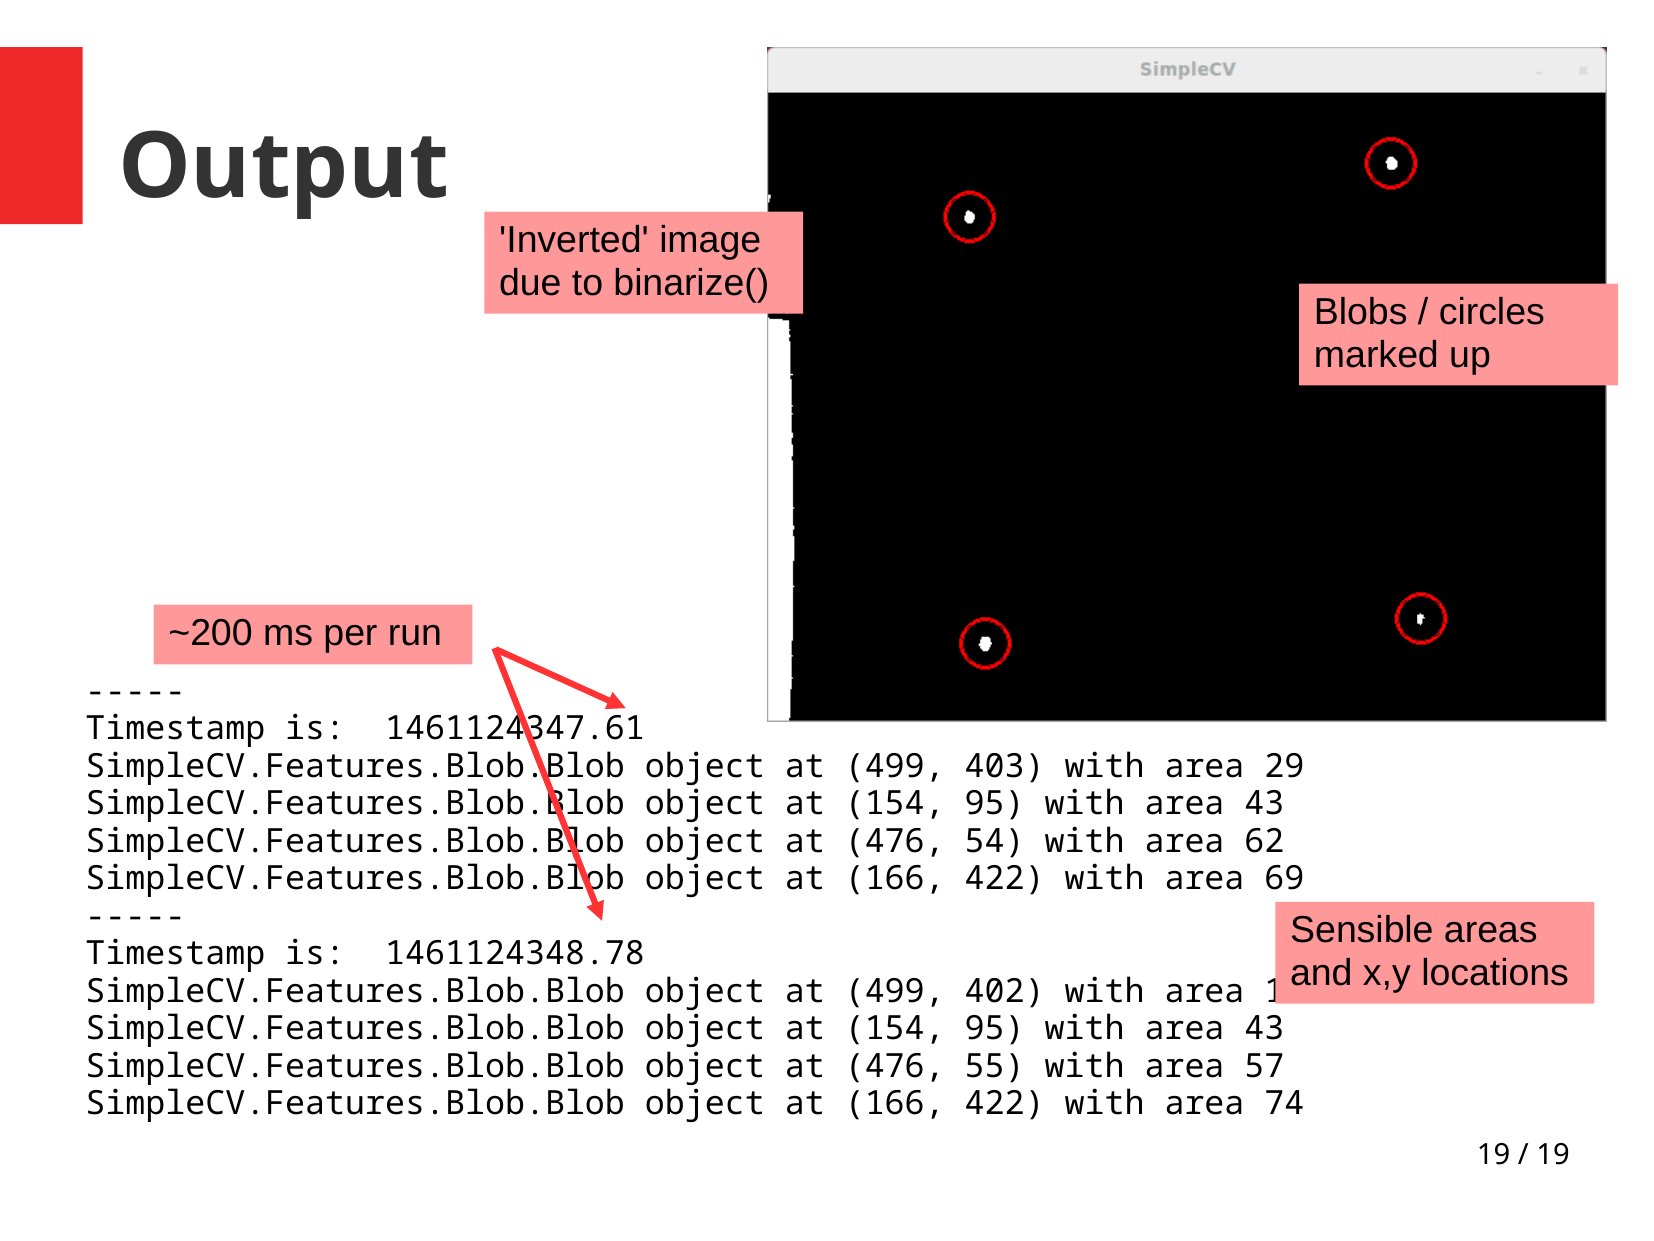

# Output
'Inverted' image
due to binarize()
Blobs / circles
marked up
Sensible areas
and x,y locations
~200 ms per run
-----
Timestamp is: 1461124347.61
SimpleCV.Features.Blob.Blob object at (499, 403) with area 29
SimpleCV.Features.Blob.Blob object at (154, 95) with area 43
SimpleCV.Features.Blob.Blob object at (476, 54) with area 62
SimpleCV.Features.Blob.Blob object at (166, 422) with area 69
-----
Timestamp is: 1461124348.78
SimpleCV.Features.Blob.Blob object at (499, 402) with area 15
SimpleCV.Features.Blob.Blob object at (154, 95) with area 43
SimpleCV.Features.Blob.Blob object at (476, 55) with area 57
SimpleCV.Features.Blob.Blob object at (166, 422) with area 74
19